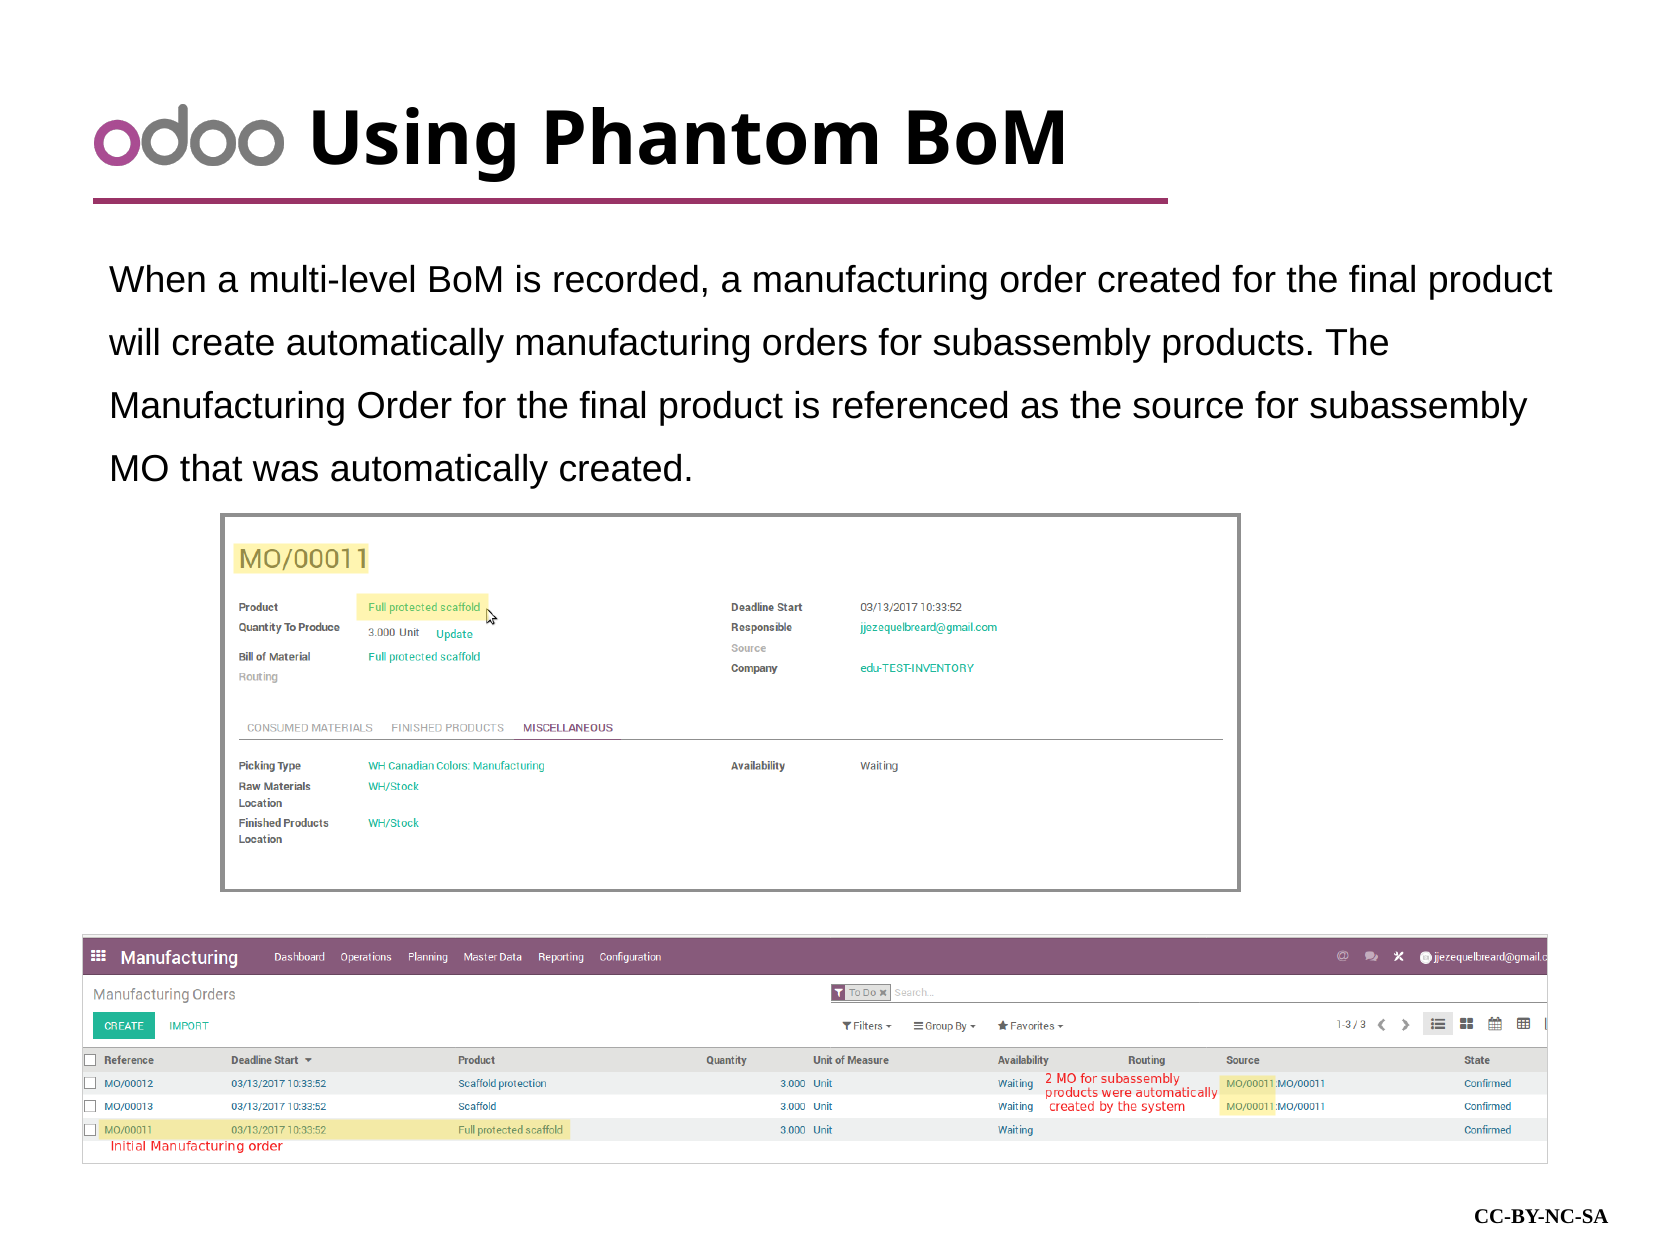

# Using Phantom BoM
When a multi-level BoM is recorded, a manufacturing order created for the final product will create automatically manufacturing orders for subassembly products. The Manufacturing Order for the final product is referenced as the source for subassembly MO that was automatically created.